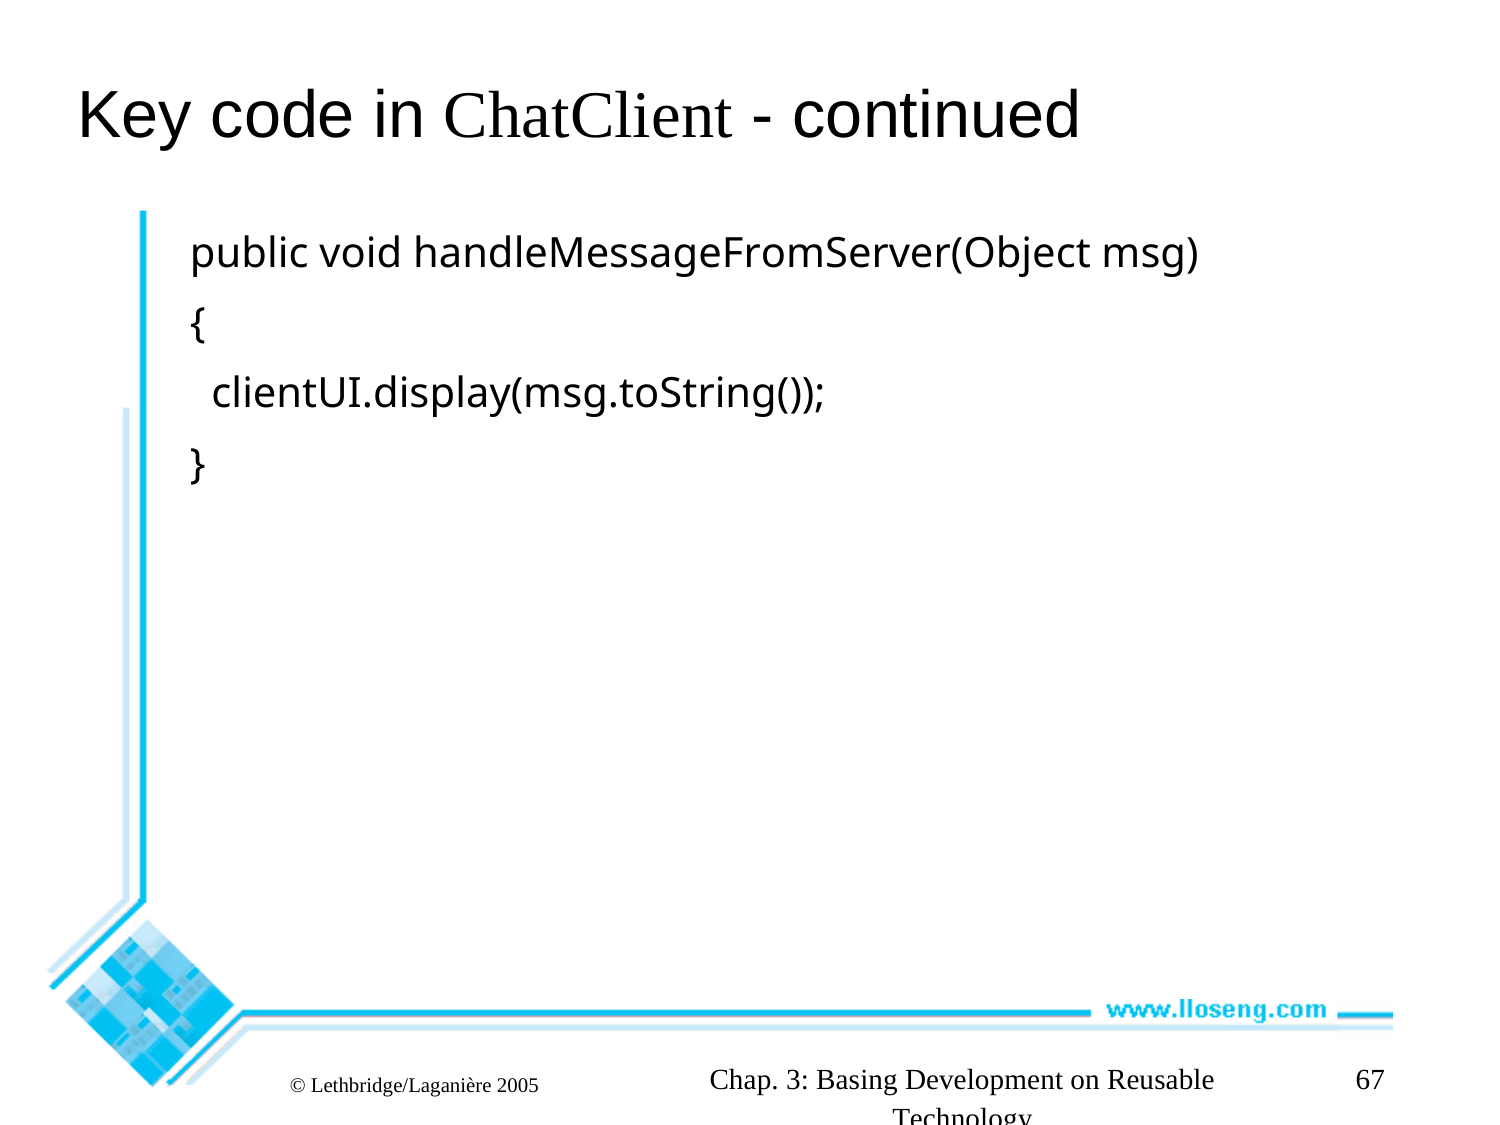

# Key code in ChatClient - continued
public void handleMessageFromServer(Object msg)
{
 clientUI.display(msg.toString());
}
Chap. 3: Basing Development on Reusable Technology
© Lethbridge/Laganière 2005